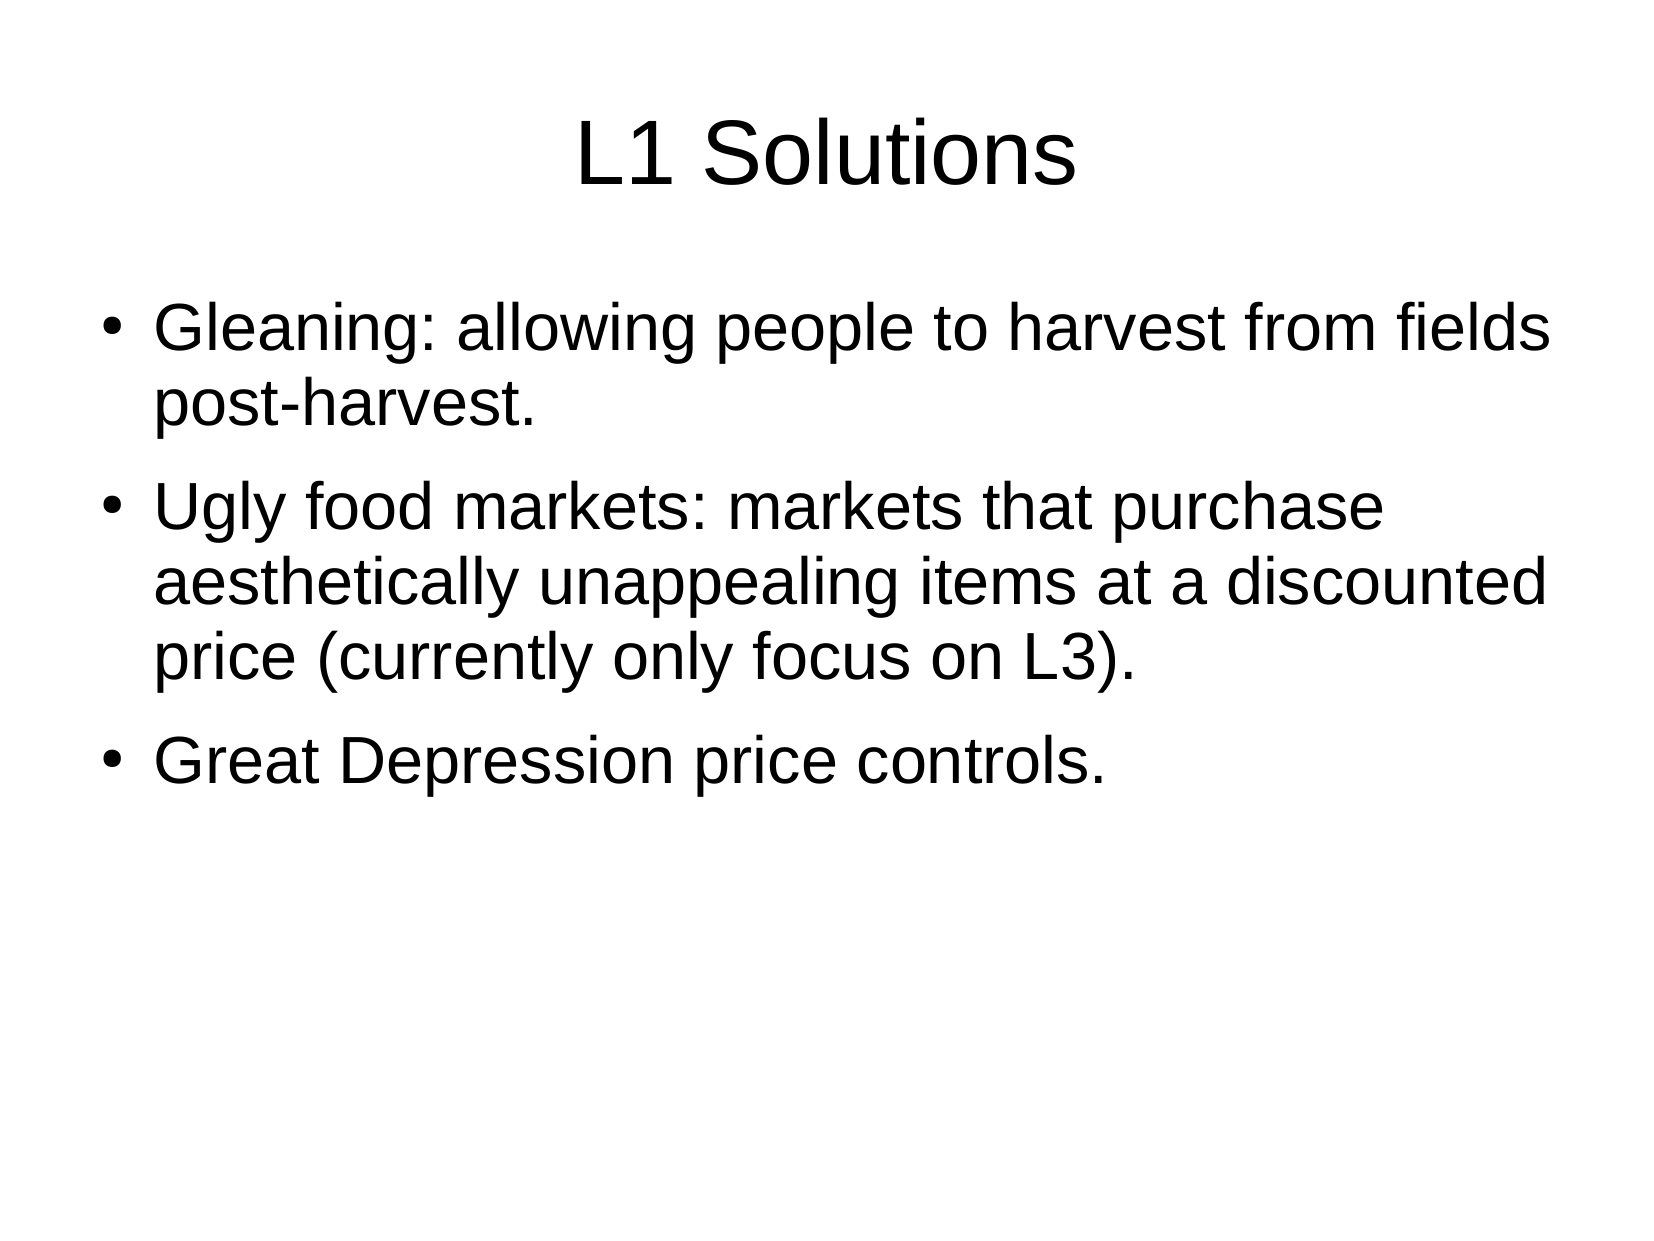

# L1 Solutions
Gleaning: allowing people to harvest from fields post-harvest.
Ugly food markets: markets that purchase aesthetically unappealing items at a discounted price (currently only focus on L3).
Great Depression price controls.